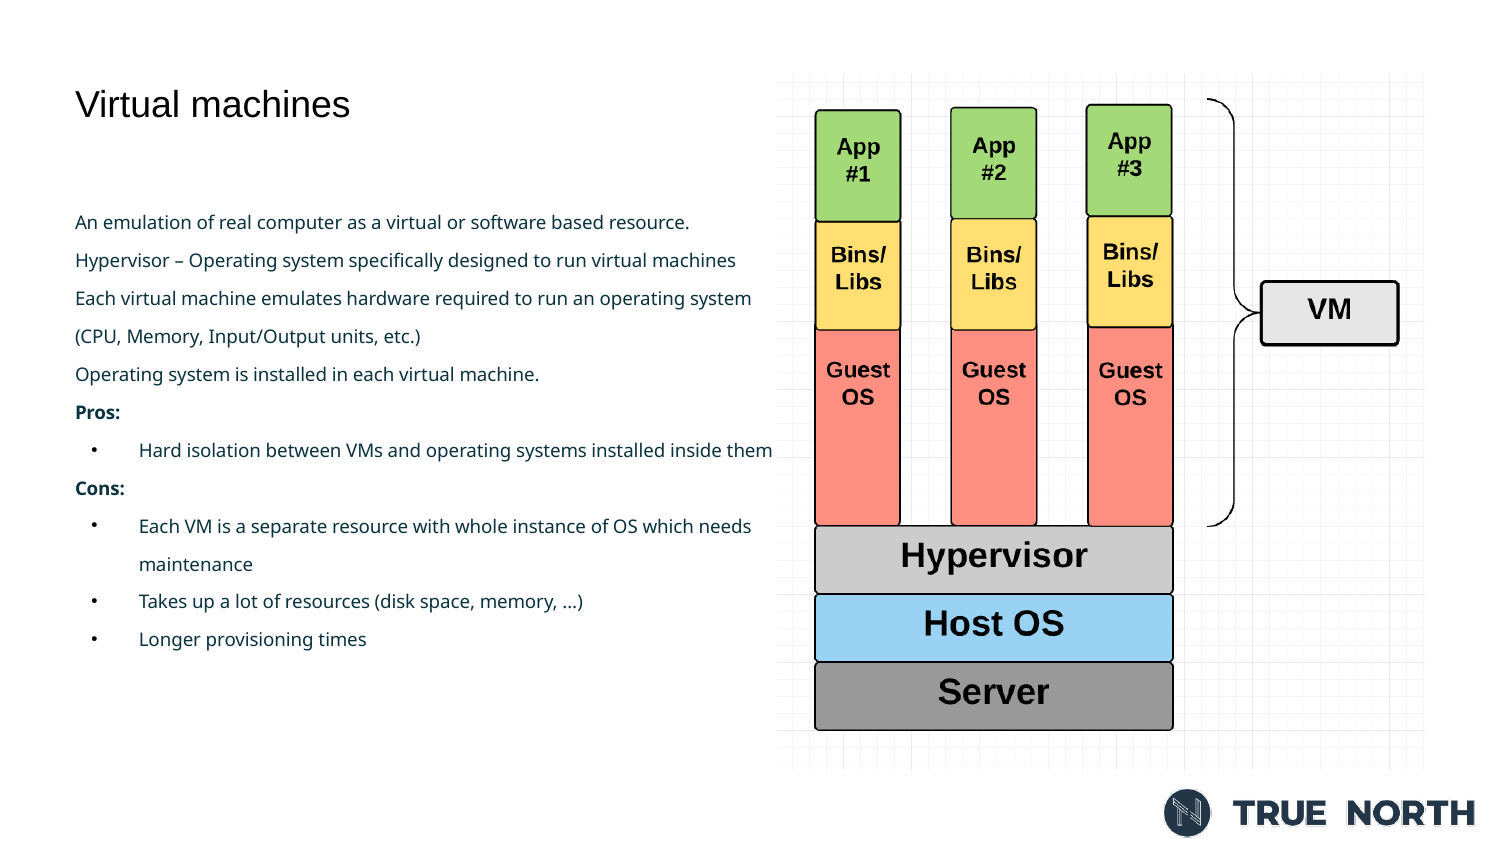

# Virtual machines
An emulation of real computer as a virtual or software based resource.
Hypervisor – Operating system specifically designed to run virtual machines
Each virtual machine emulates hardware required to run an operating system (CPU, Memory, Input/Output units, etc.)
Operating system is installed in each virtual machine.
Pros:
Hard isolation between VMs and operating systems installed inside them
Cons:
Each VM is a separate resource with whole instance of OS which needs maintenance
Takes up a lot of resources (disk space, memory, …)
Longer provisioning times